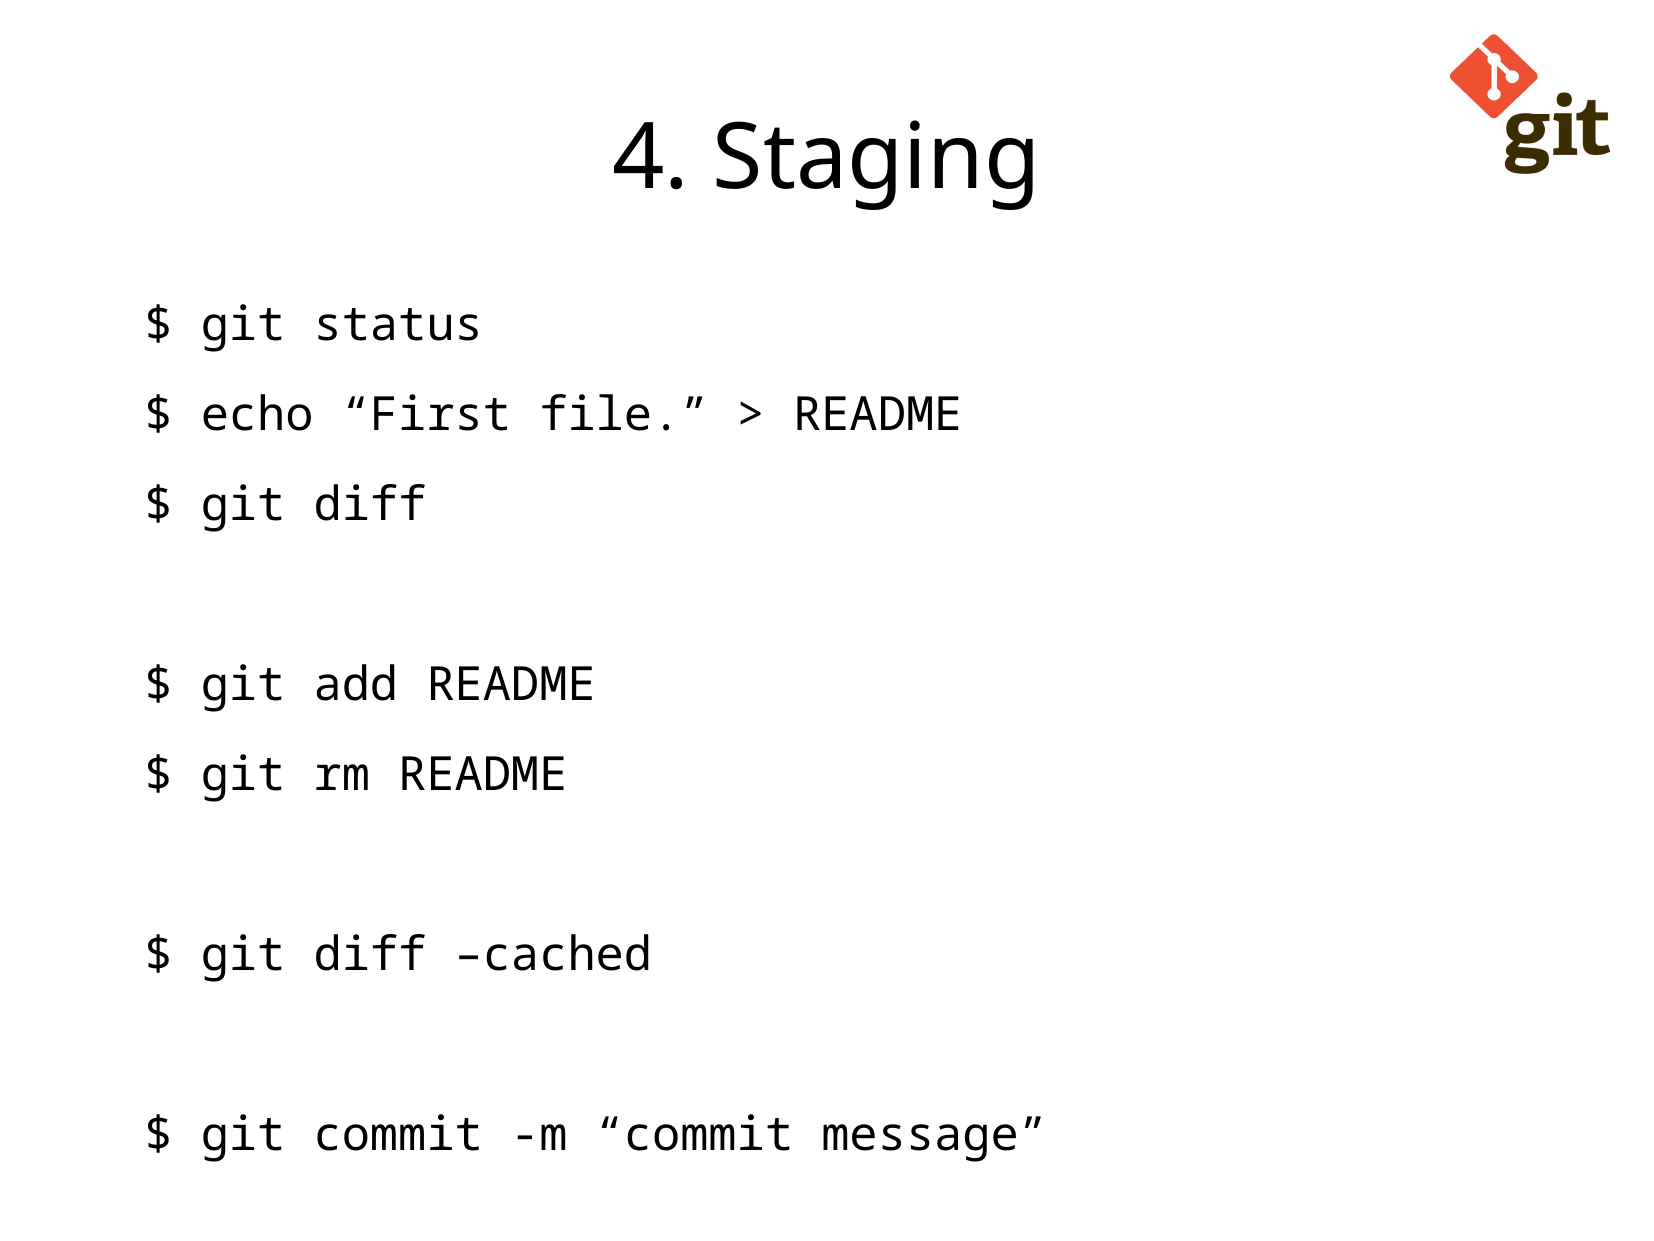

# 4. Staging
$ git status
$ echo “First file.” > README
$ git diff
$ git add README
$ git rm README
$ git diff –cached
$ git commit -m “commit message”